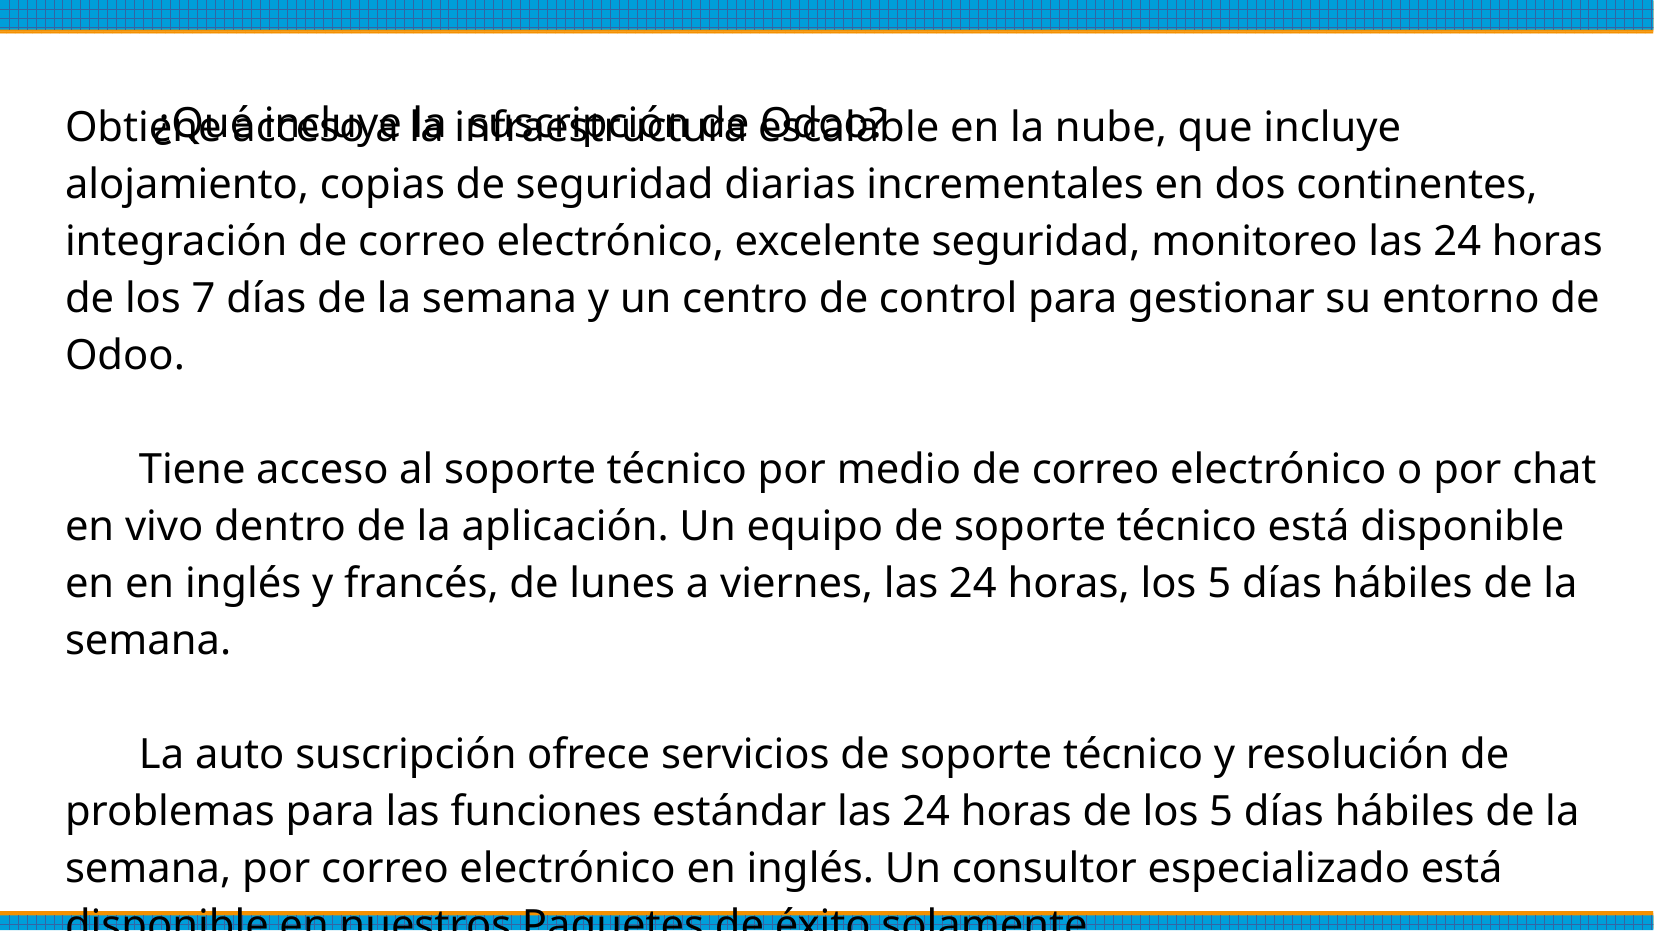

¿Qué incluye la suscripción de Odoo?
Obtiene acceso a la infraestructura escalable en la nube, que incluye alojamiento, copias de seguridad diarias incrementales en dos continentes, integración de correo electrónico, excelente seguridad, monitoreo las 24 horas de los 7 días de la semana y un centro de control para gestionar su entorno de Odoo.
	Tiene acceso al soporte técnico por medio de correo electrónico o por chat en vivo dentro de la aplicación. Un equipo de soporte técnico está disponible en en inglés y francés, de lunes a viernes, las 24 horas, los 5 días hábiles de la semana.
	La auto suscripción ofrece servicios de soporte técnico y resolución de problemas para las funciones estándar las 24 horas de los 5 días hábiles de la semana, por correo electrónico en inglés. Un consultor especializado está disponible en nuestros Paquetes de éxito solamente